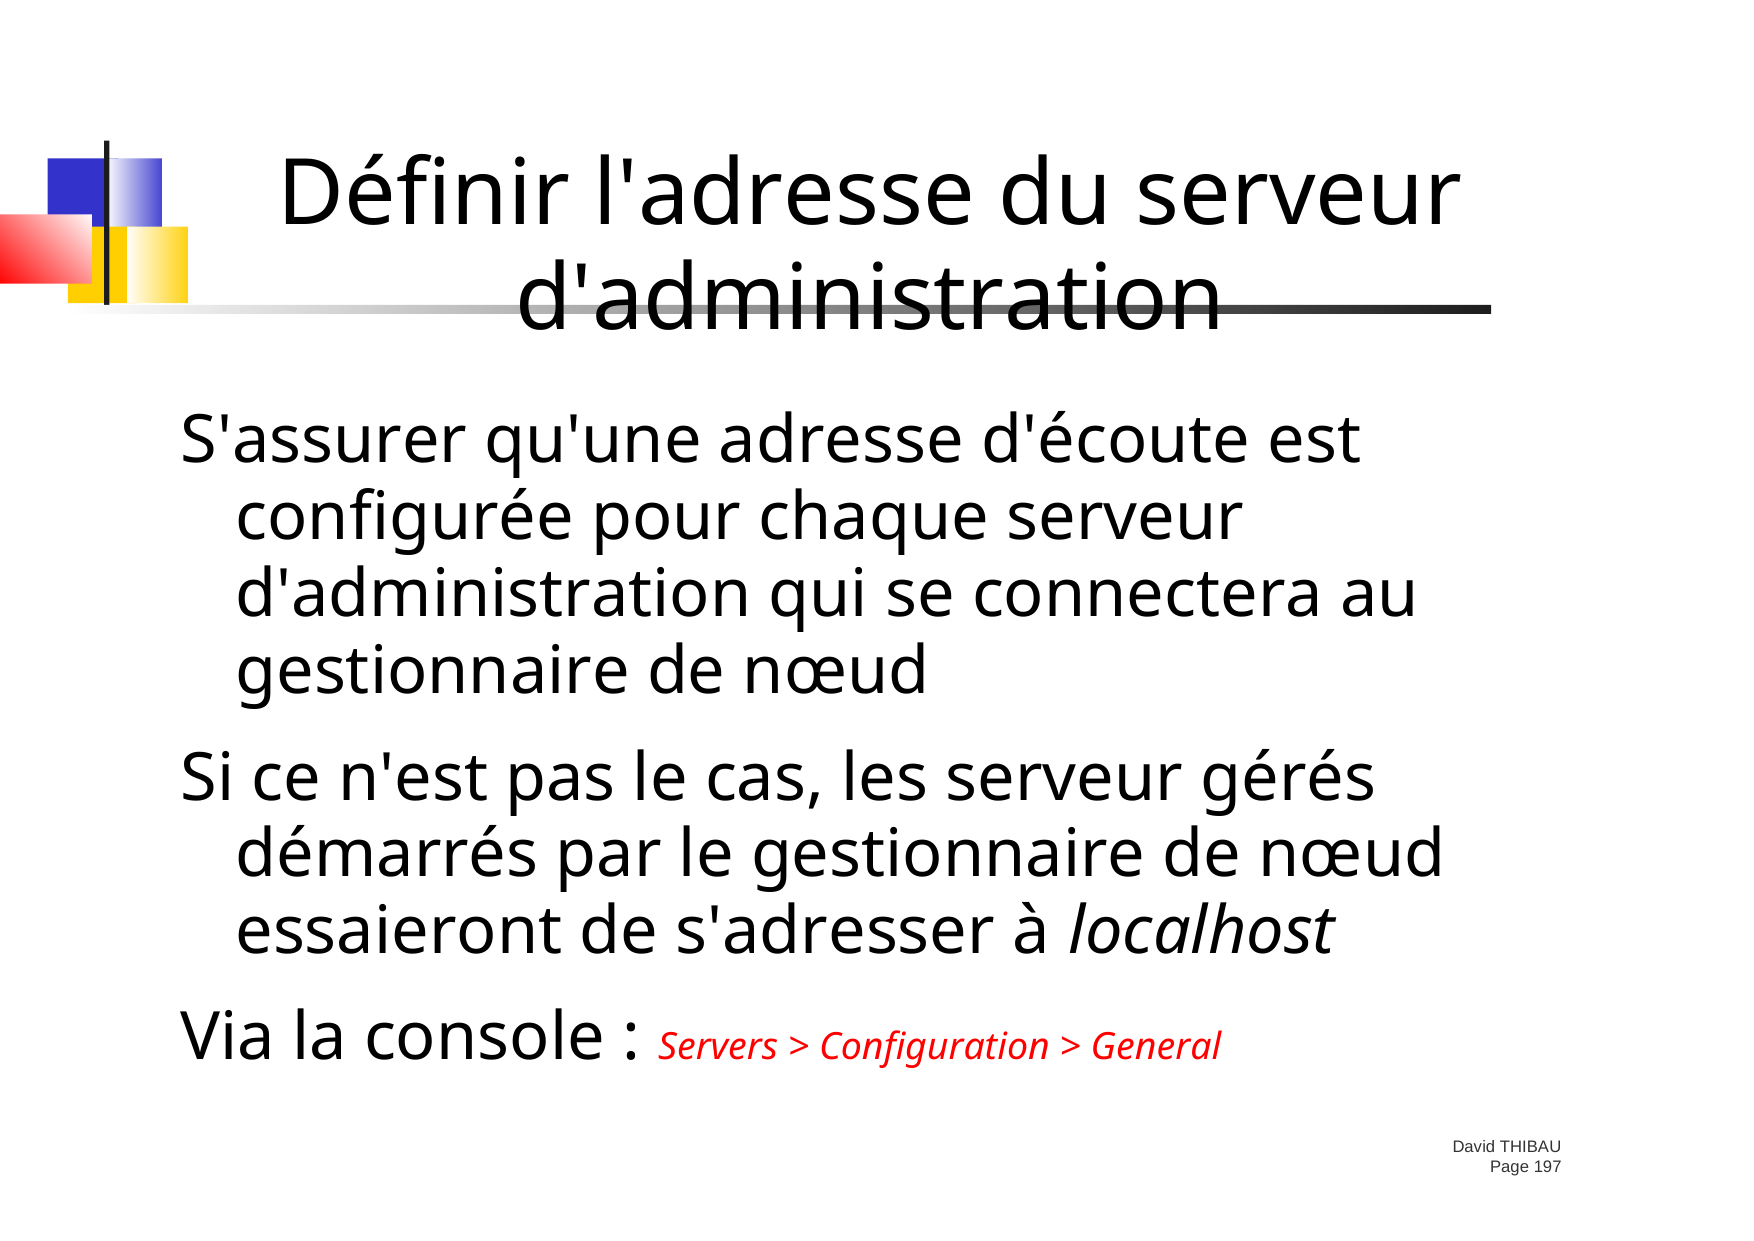

# Définir l'adresse du serveur d'administration
S'assurer qu'une adresse d'écoute est configurée pour chaque serveur d'administration qui se connectera au gestionnaire de nœud
Si ce n'est pas le cas, les serveur gérés démarrés par le gestionnaire de nœud essaieront de s'adresser à localhost
Via la console : Servers > Configuration > General